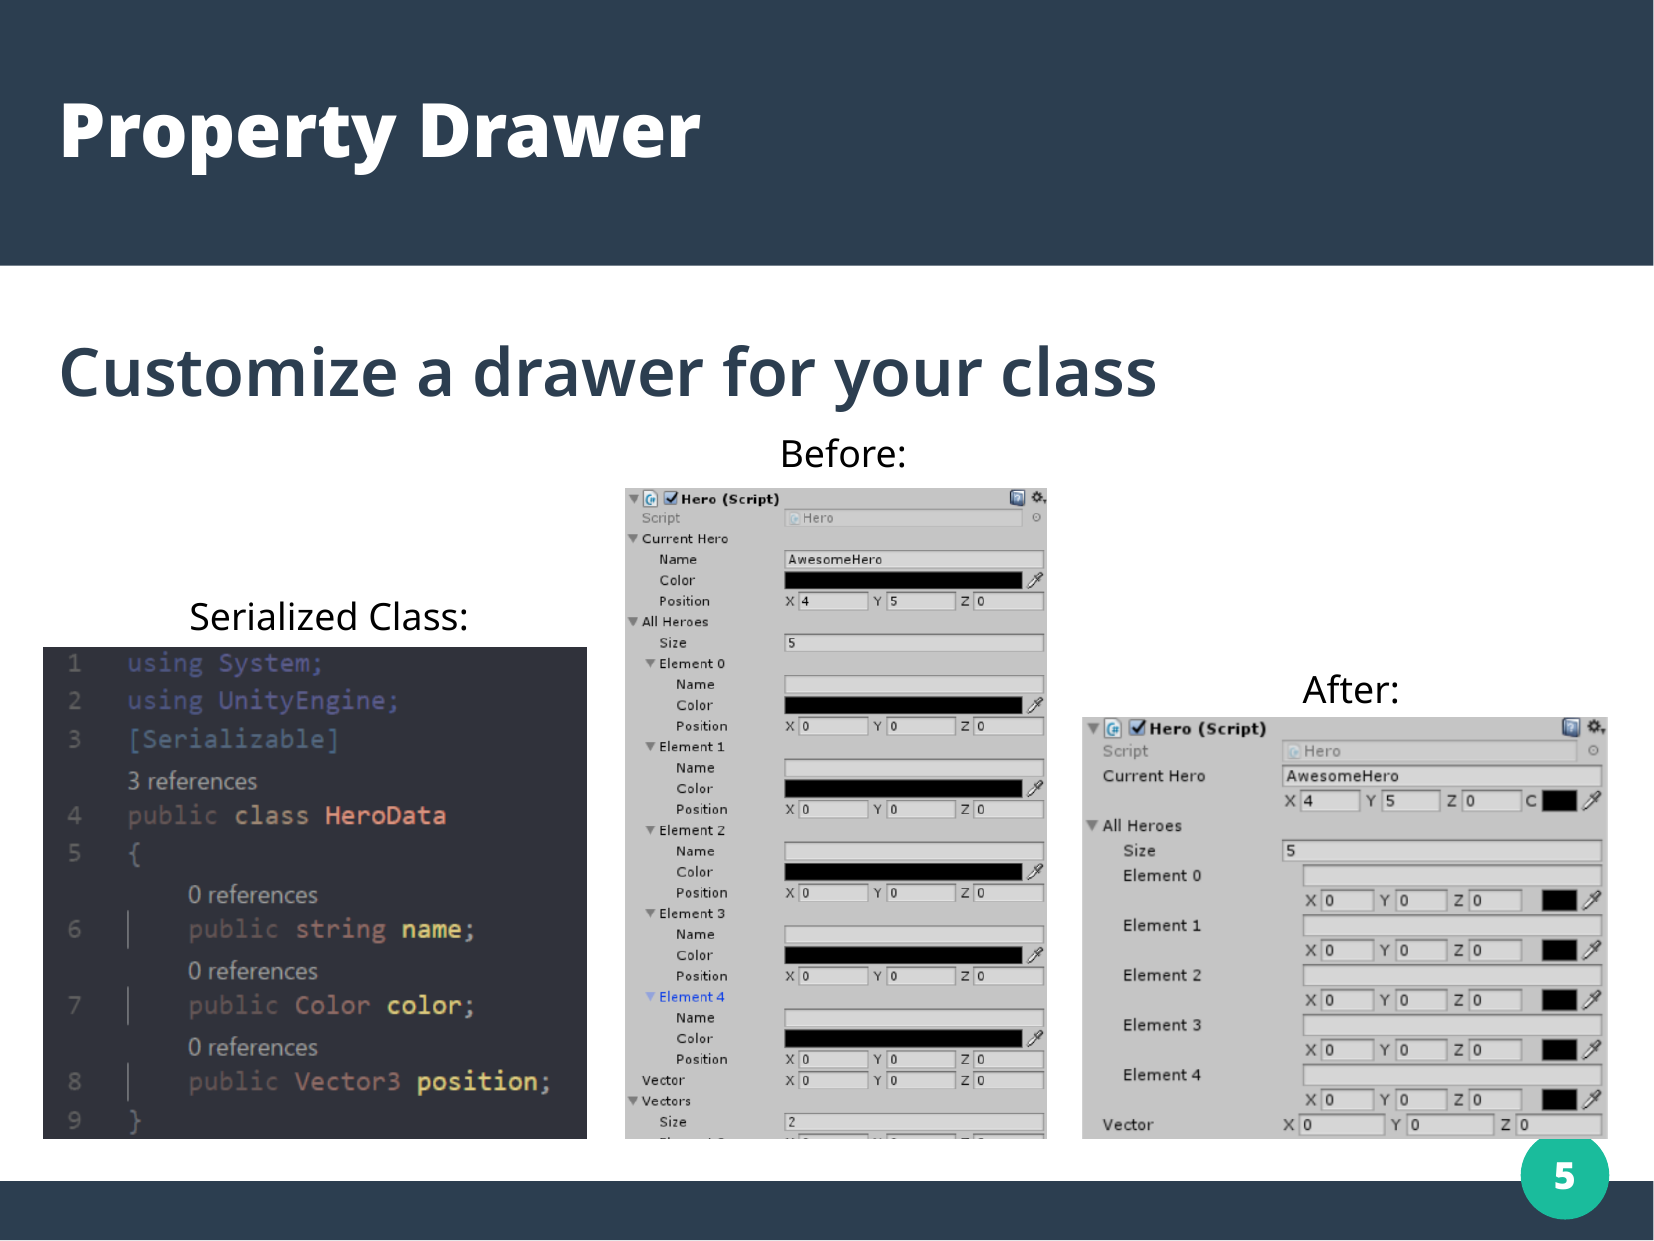

# Property Drawer
Customize a drawer for your class
Before:
Serialized Class:
After:
5